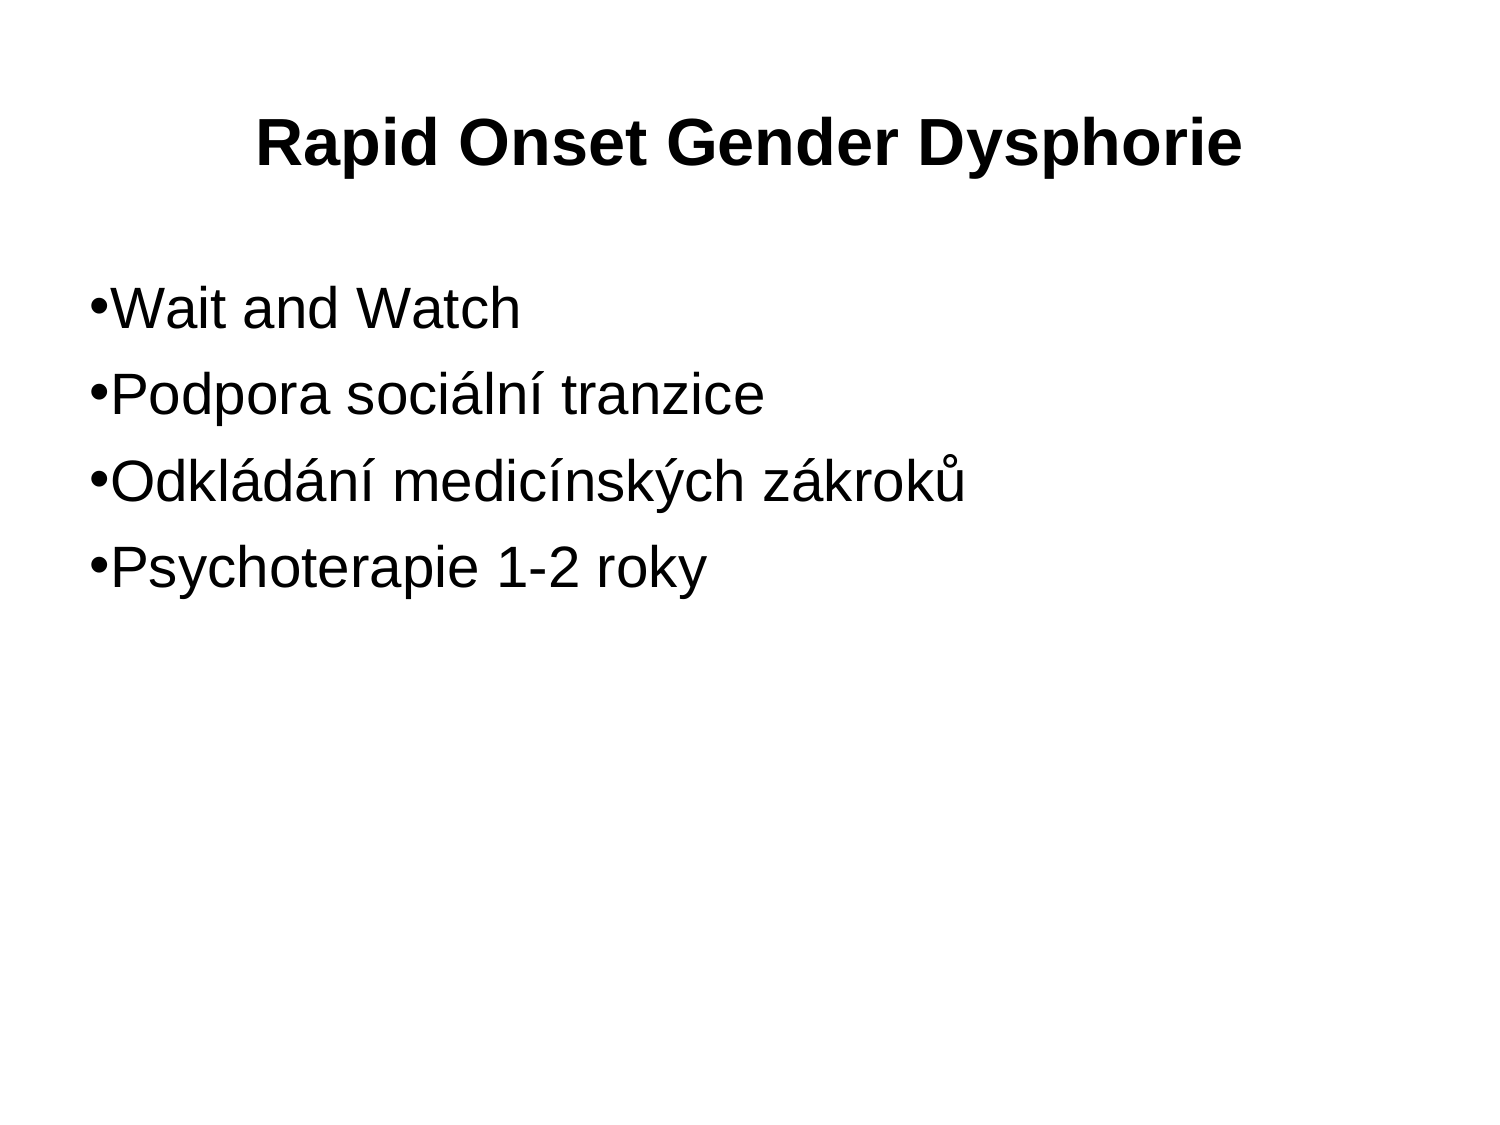

# Rapid Onset Gender Dysphorie
Wait and Watch
Podpora sociální tranzice
Odkládání medicínských zákroků
Psychoterapie 1-2 roky